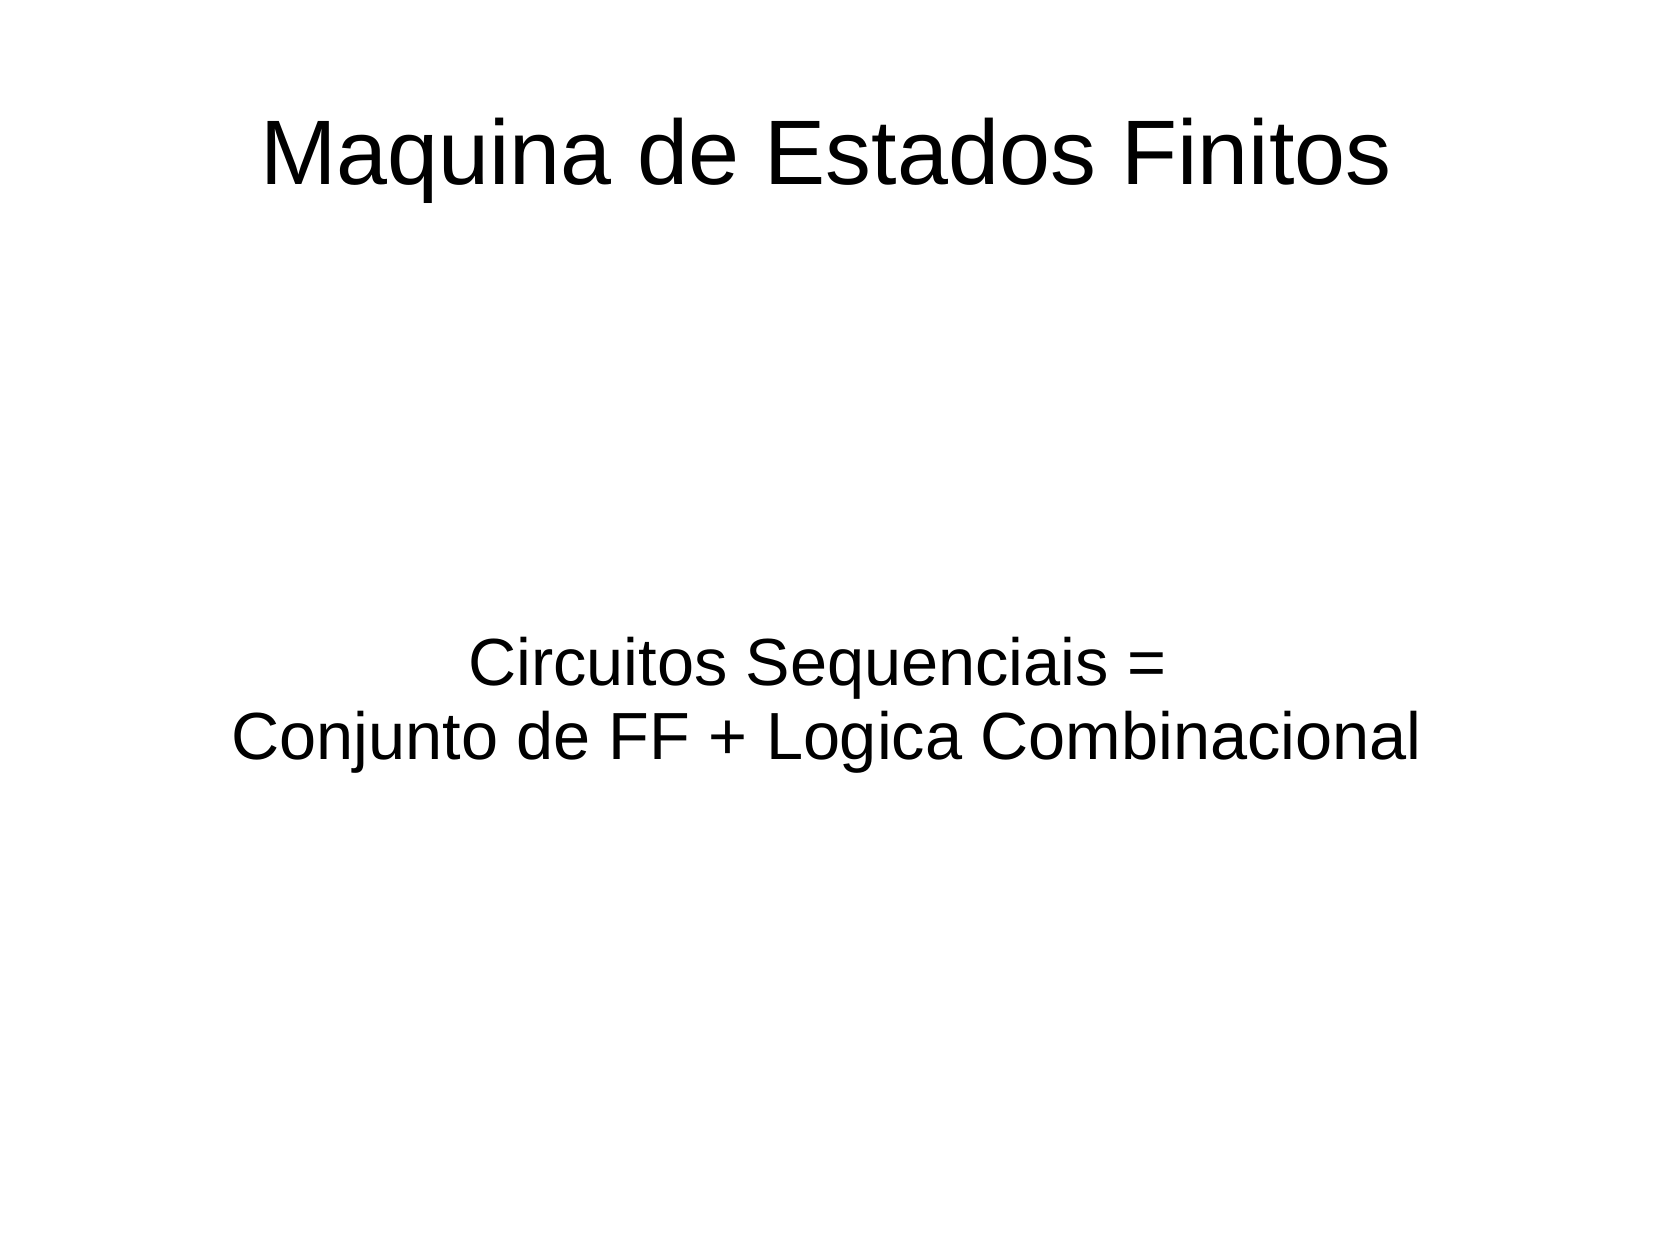

# Maquina de Estados Finitos
Circuitos Sequenciais =
Conjunto de FF + Logica Combinacional